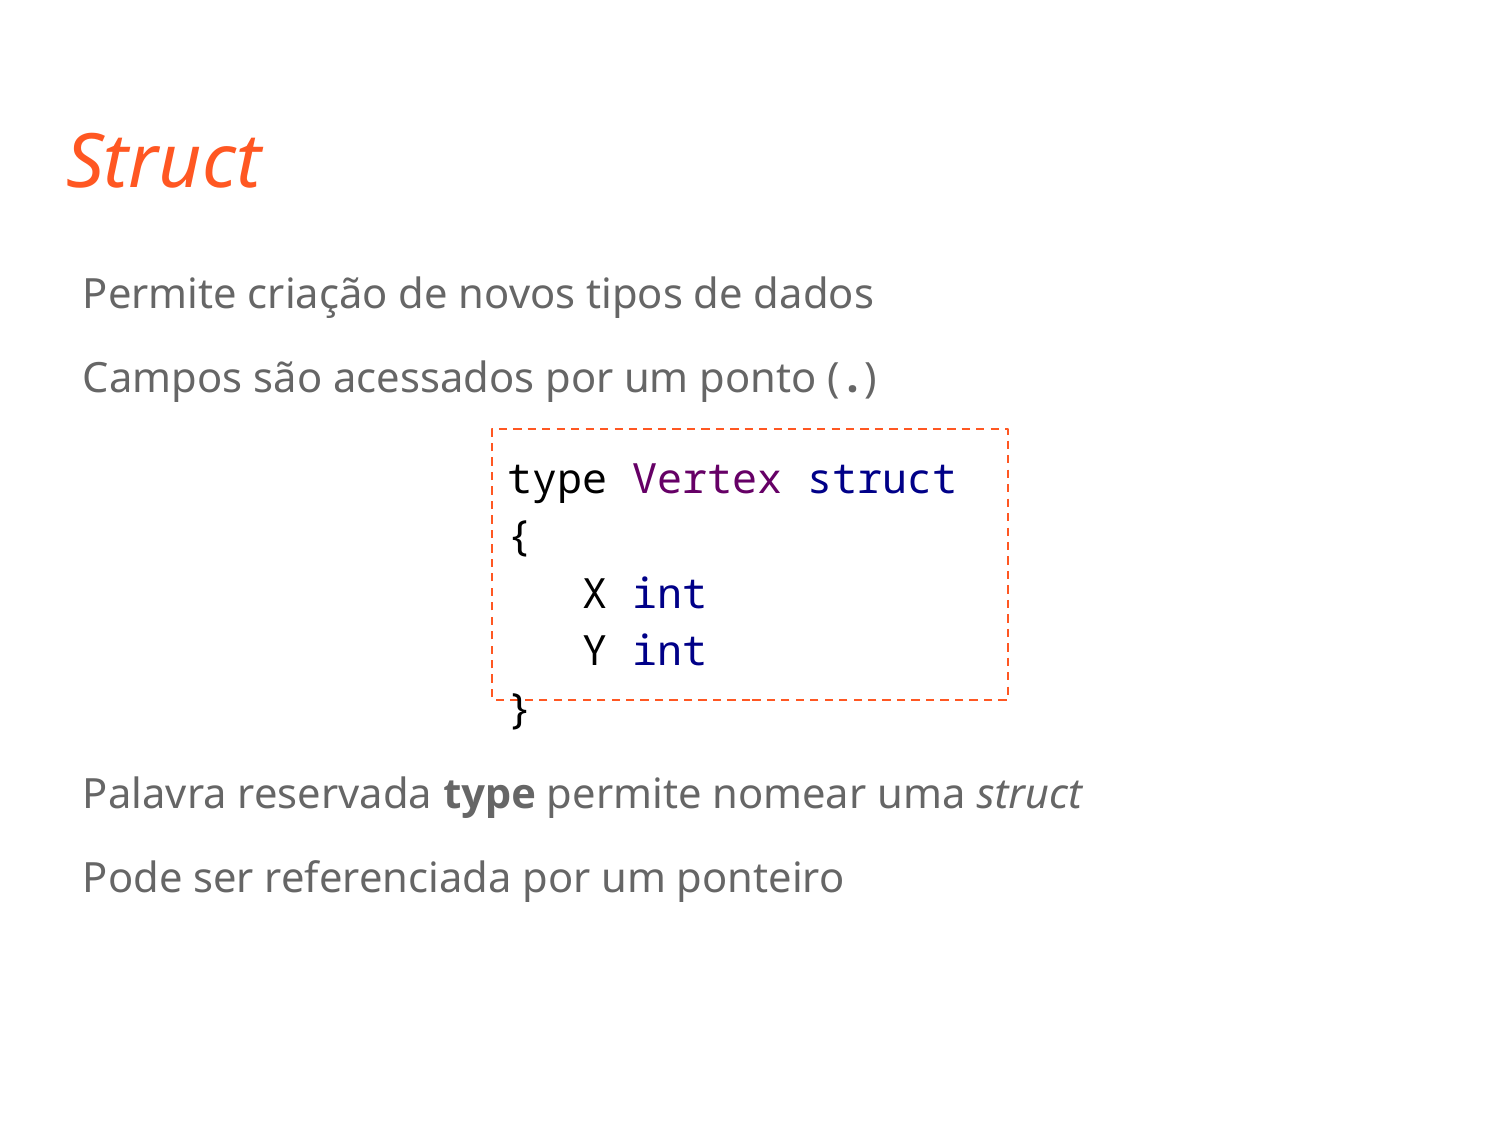

# Struct
Permite criação de novos tipos de dados
Campos são acessados por um ponto (.)
Palavra reservada type permite nomear uma struct
Pode ser referenciada por um ponteiro
type Vertex struct {
	X int
	Y int
}